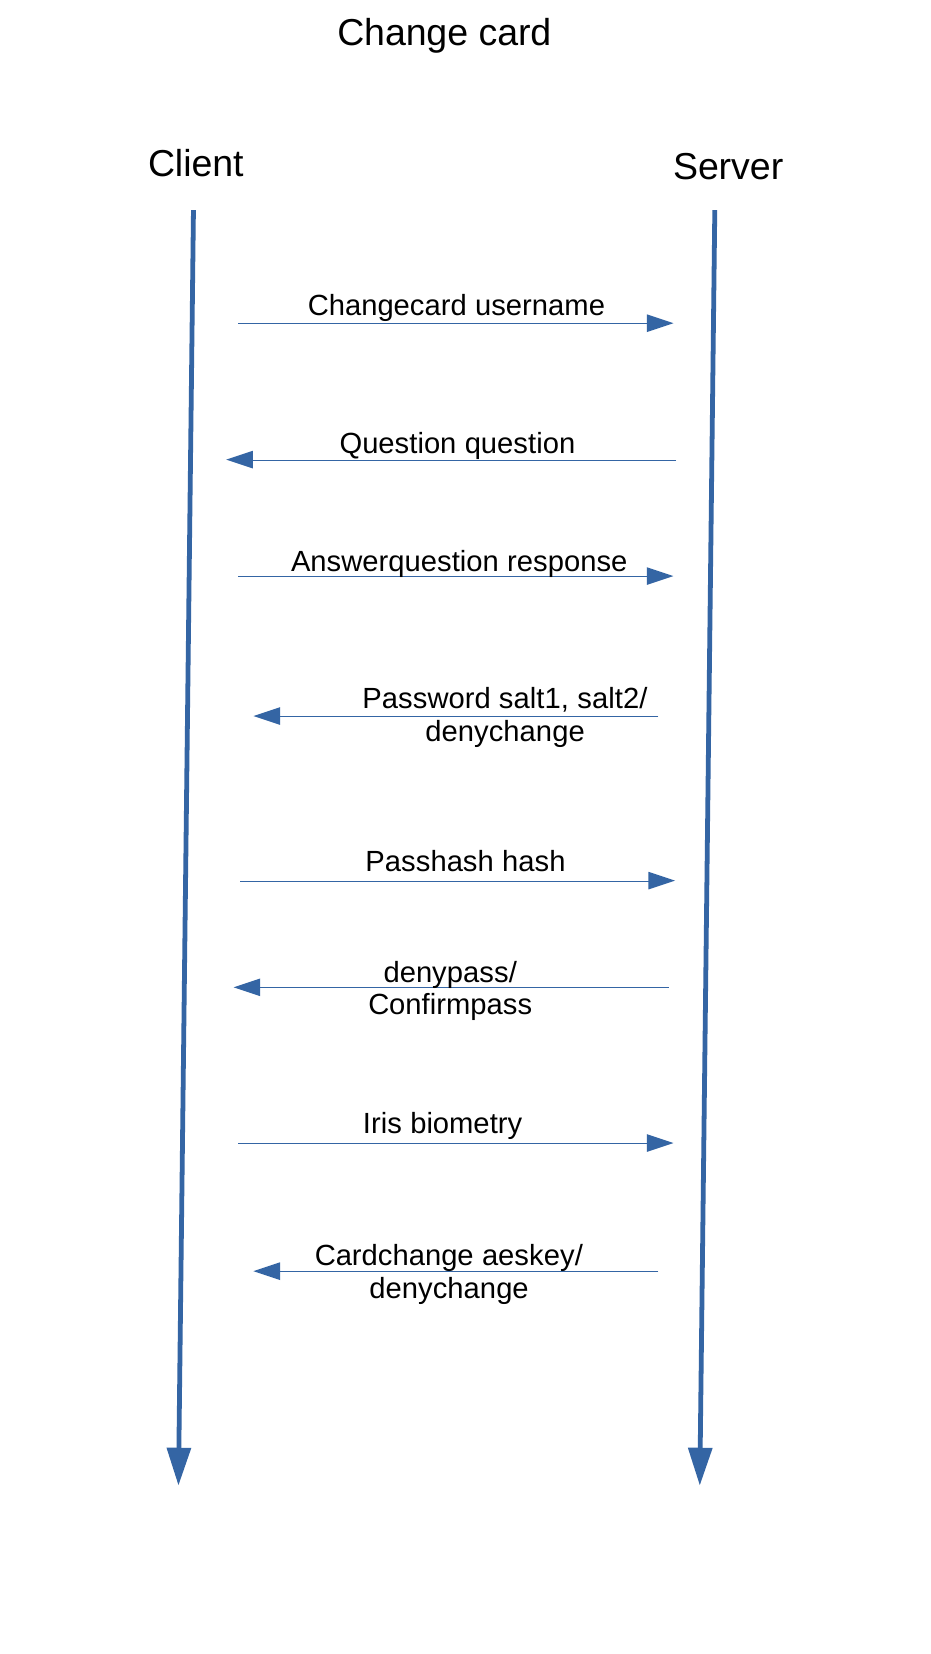

Change card
Client
Server
Changecard username
Question question
Answerquestion response
Password salt1, salt2/
denychange
Passhash hash
denypass/
Confirmpass
Iris biometry
Cardchange aeskey/
denychange